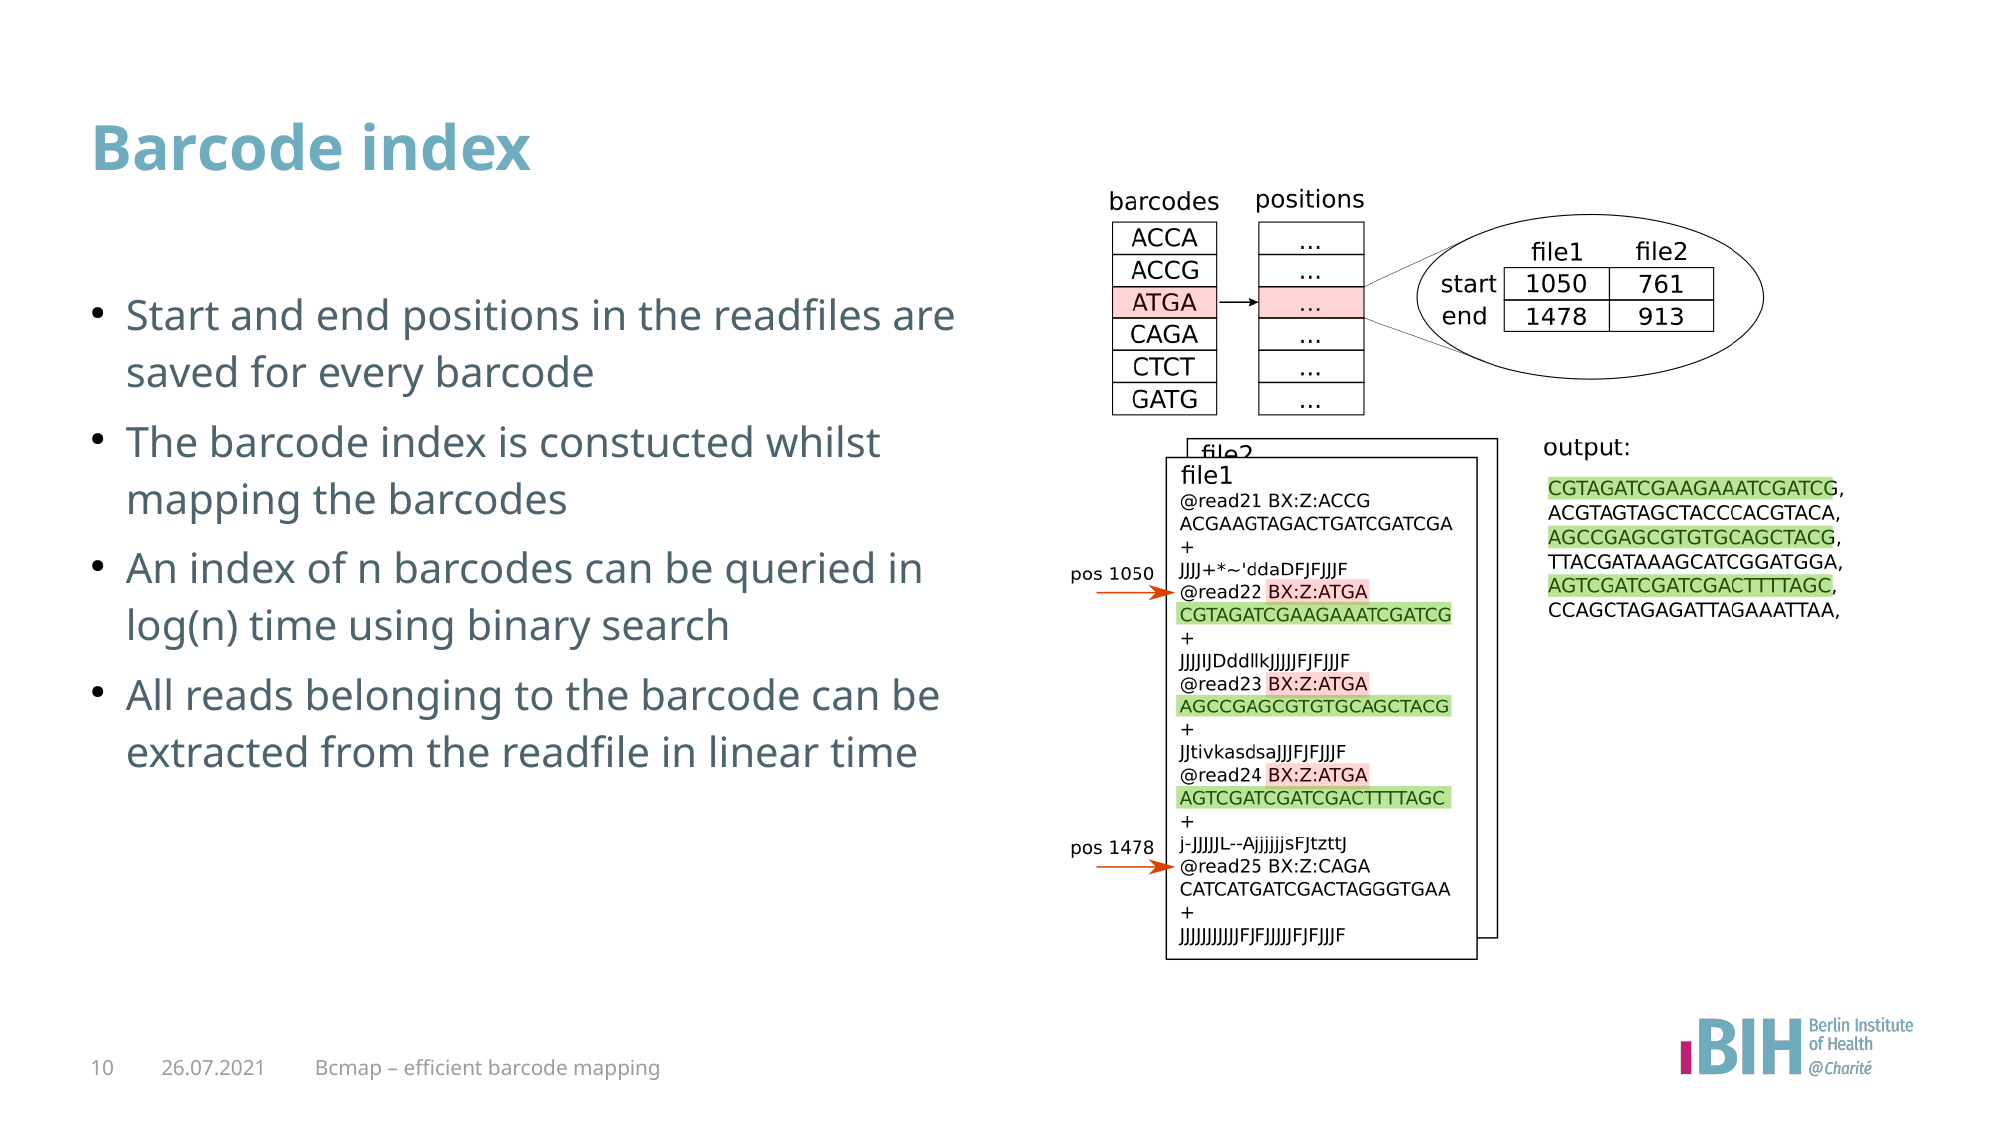

# Barcode index
Start and end positions in the readfiles are saved for every barcode
The barcode index is constucted whilst mapping the barcodes
An index of n barcodes can be queried in log(n) time using binary search
All reads belonging to the barcode can be extracted from the readfile in linear time
26.07.2021
Bcmap – efficient barcode mapping